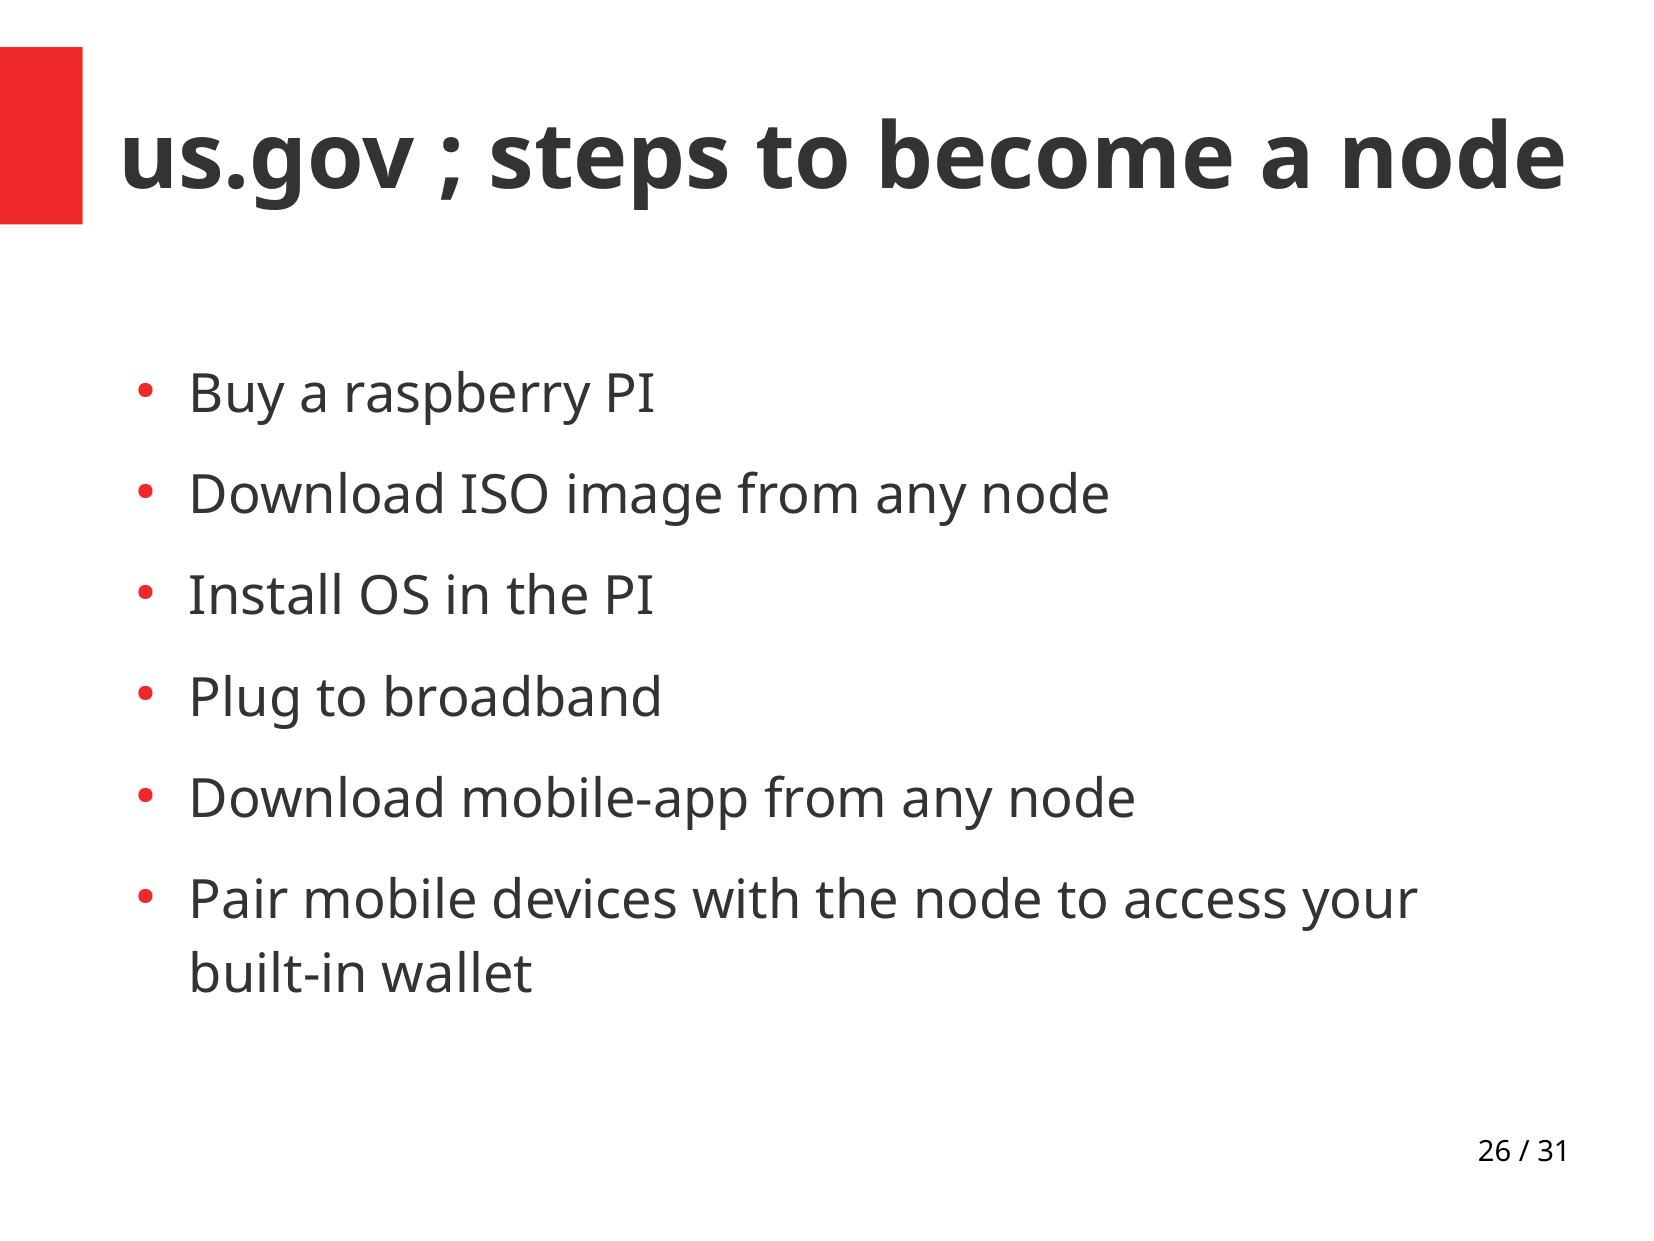

# us.gov ; steps to become a node
Buy a raspberry PI
Download ISO image from any node
Install OS in the PI
Plug to broadband
Download mobile-app from any node
Pair mobile devices with the node to access your built-in wallet
26